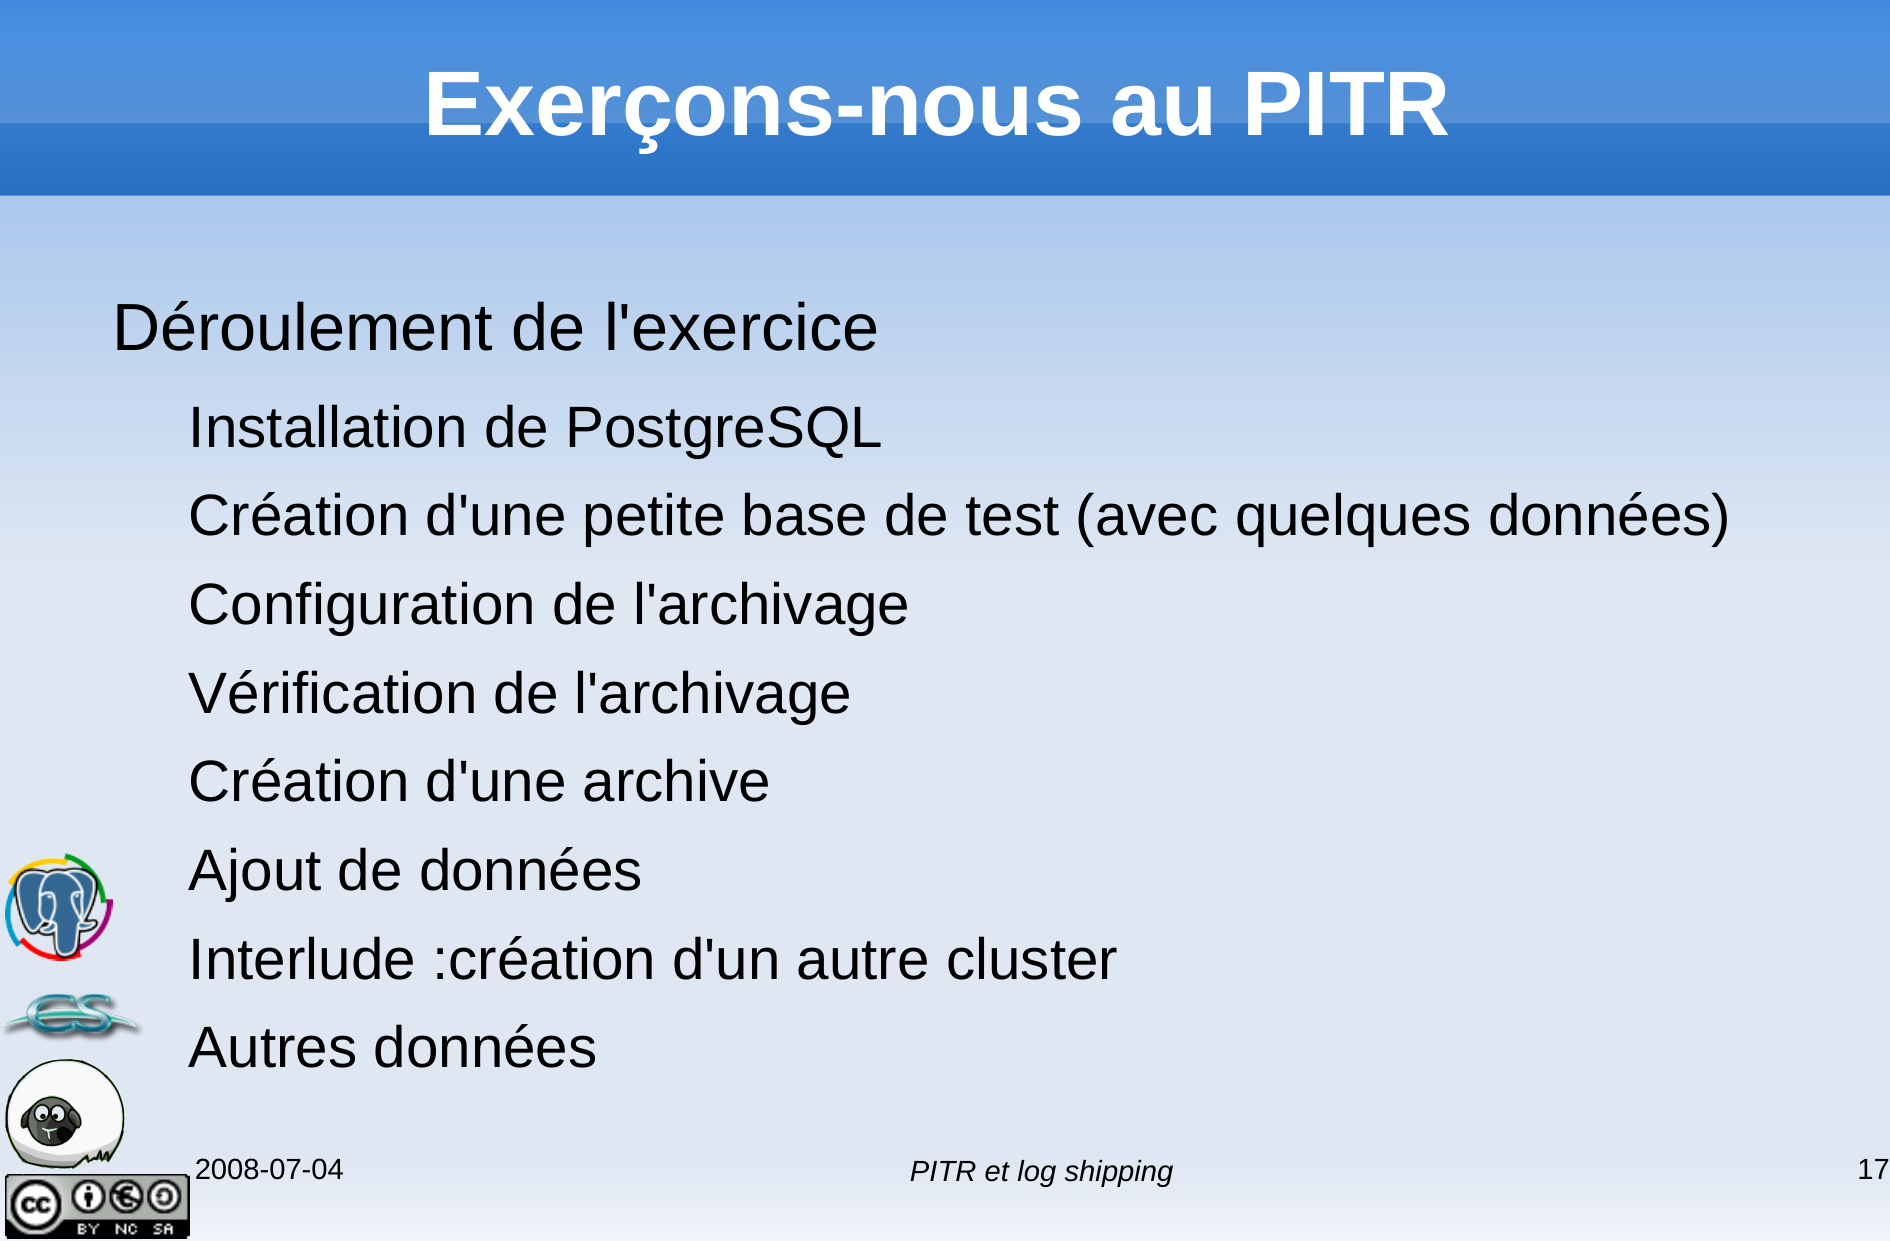

# Exerçons-nous au PITR
Déroulement de l'exercice
Installation de PostgreSQL
Création d'une petite base de test (avec quelques données)
Configuration de l'archivage
Vérification de l'archivage
Création d'une archive
Ajout de données
Interlude :création d'un autre cluster
Autres données
2008-07-04
17
PITR et log shipping